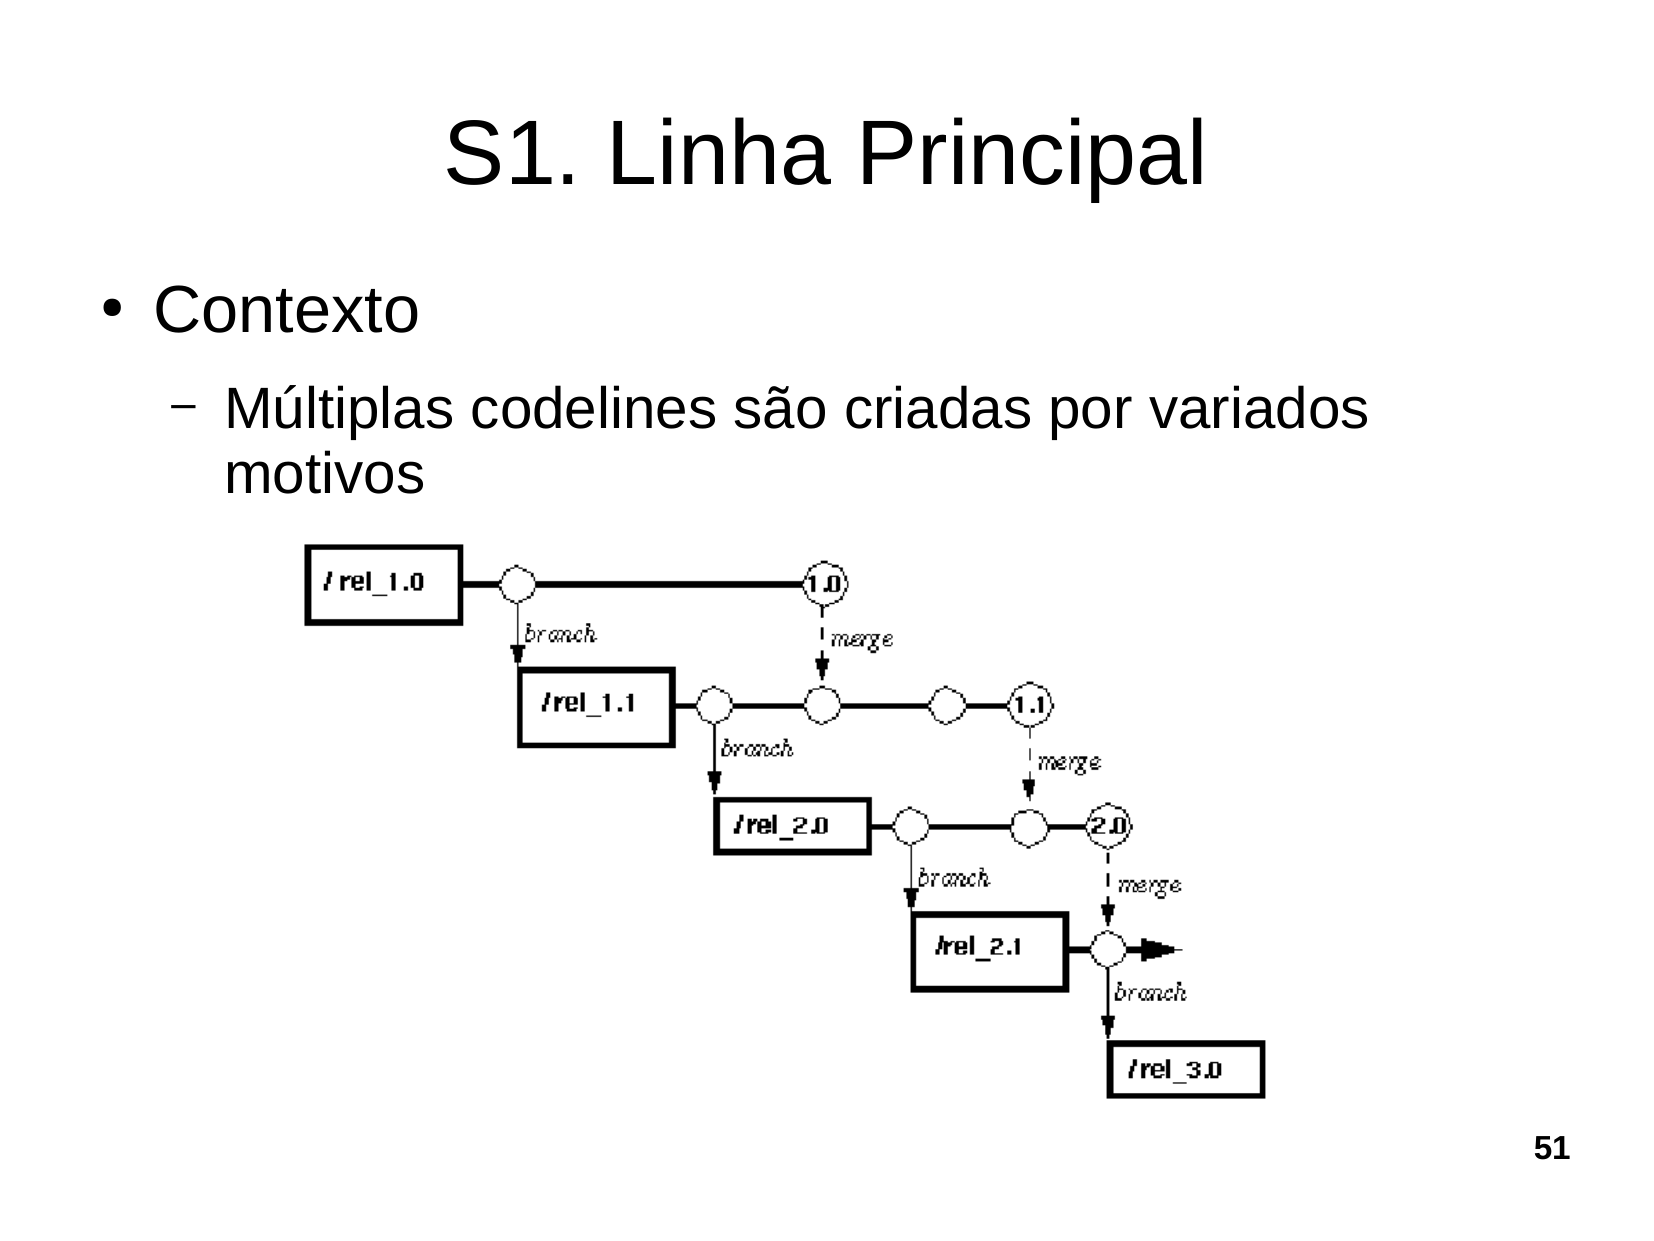

# S1. Linha Principal
Contexto
Múltiplas codelines são criadas por variados motivos
51